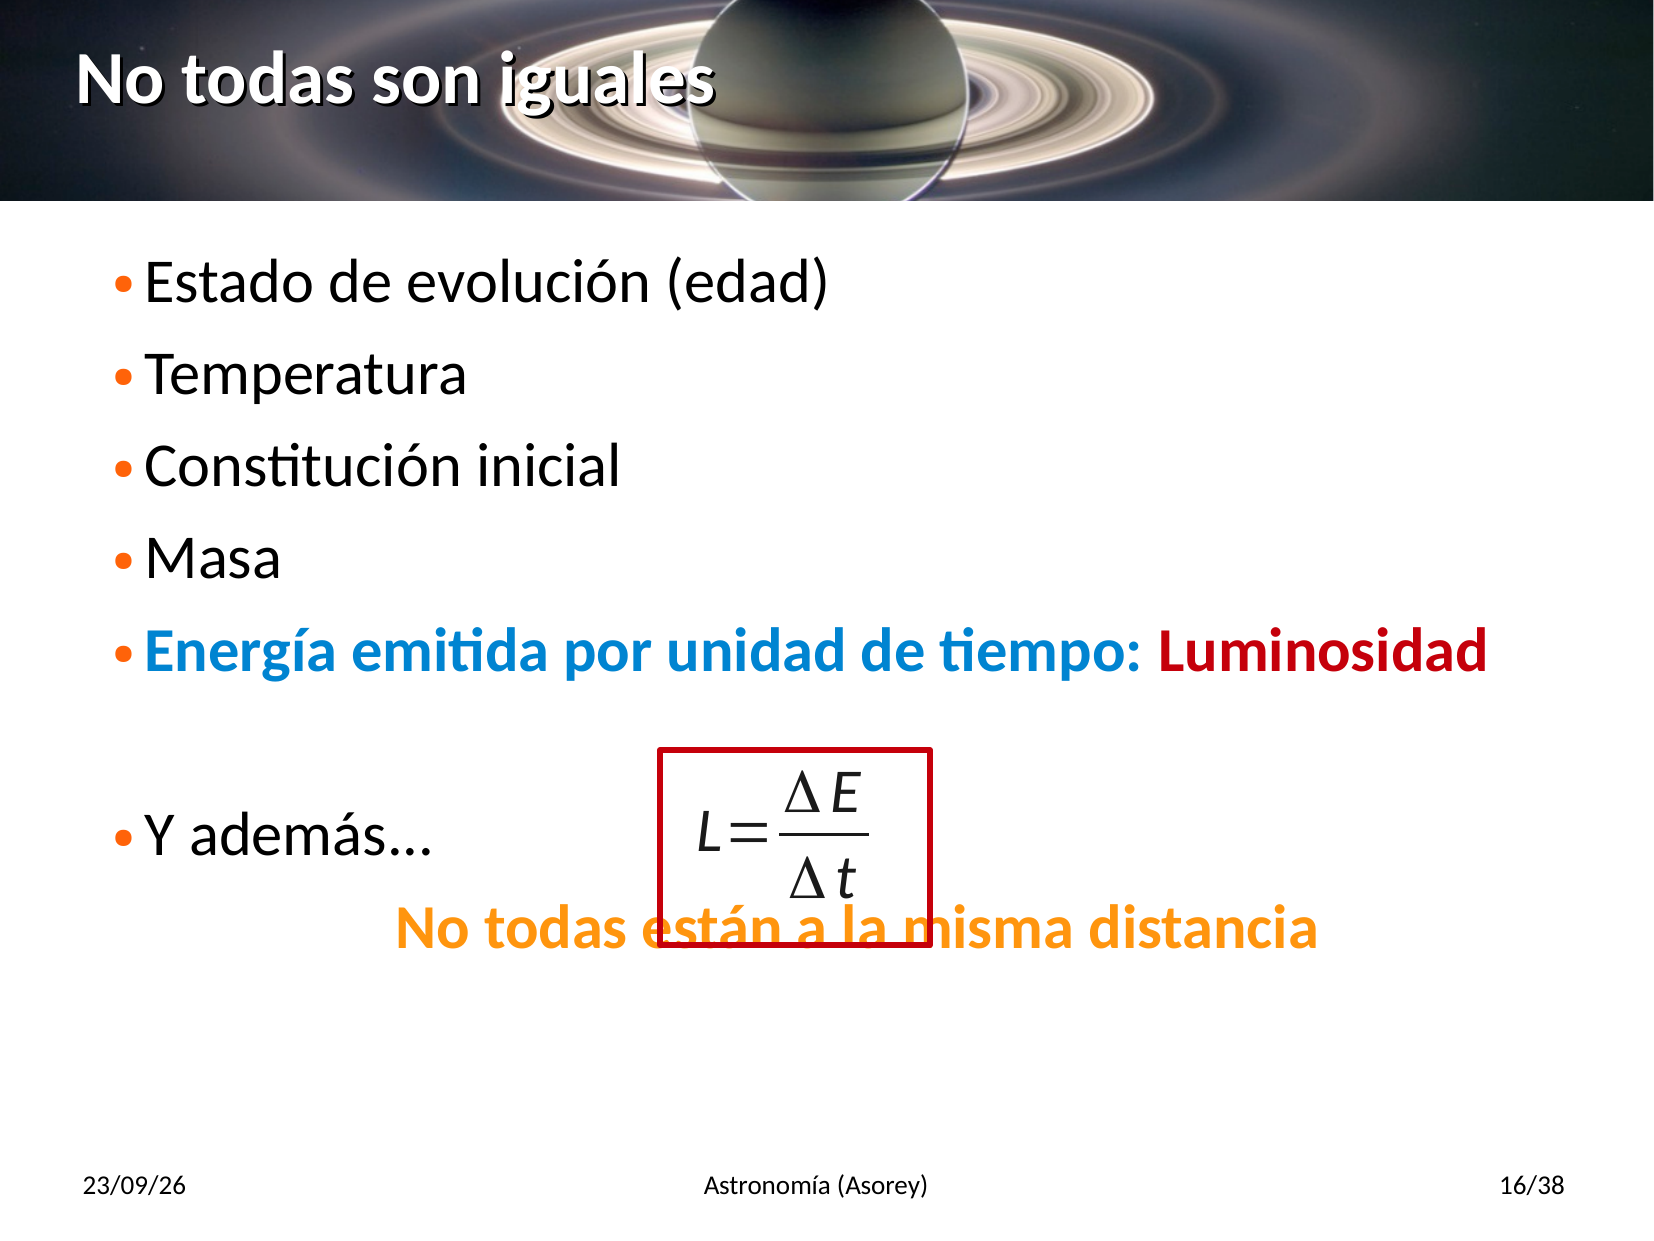

# No todas son iguales
Estado de evolución (edad)
Temperatura
Constitución inicial
Masa
Energía emitida por unidad de tiempo: Luminosidad
Y además...
No todas están a la misma distancia
Astronomía (Asorey)
16